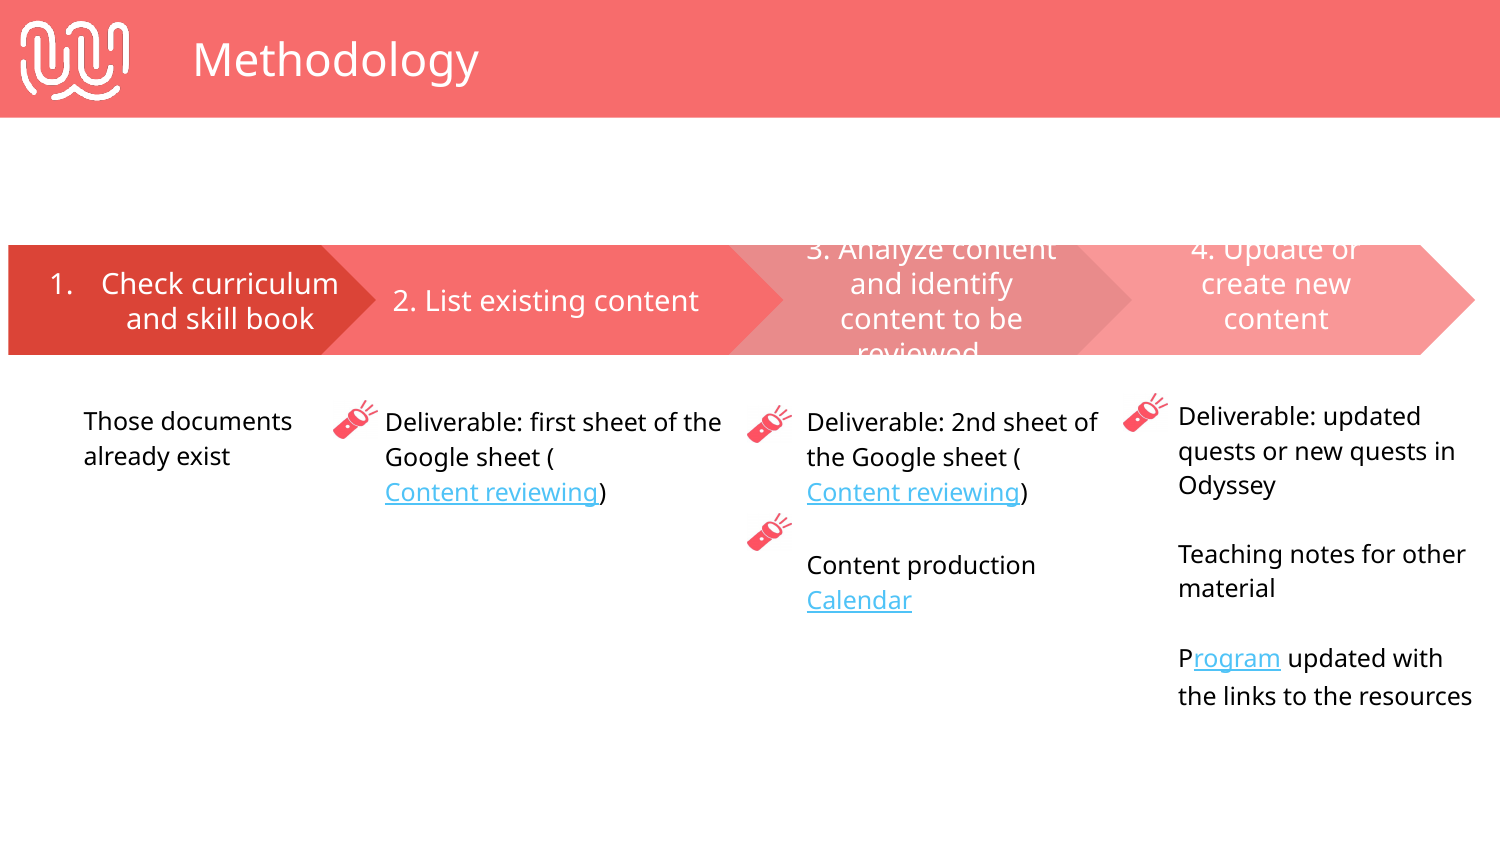

# Methodology
Check curriculum and skill book
Those documents already exist
2. List existing content
Deliverable: first sheet of the Google sheet (Content reviewing)
3. Analyze content and identify content to be reviewed
Deliverable: 2nd sheet of the Google sheet (Content reviewing)
Content production Calendar
4. Update or create new content
Deliverable: updated quests or new quests in Odyssey
Teaching notes for other material
Program updated with the links to the resources